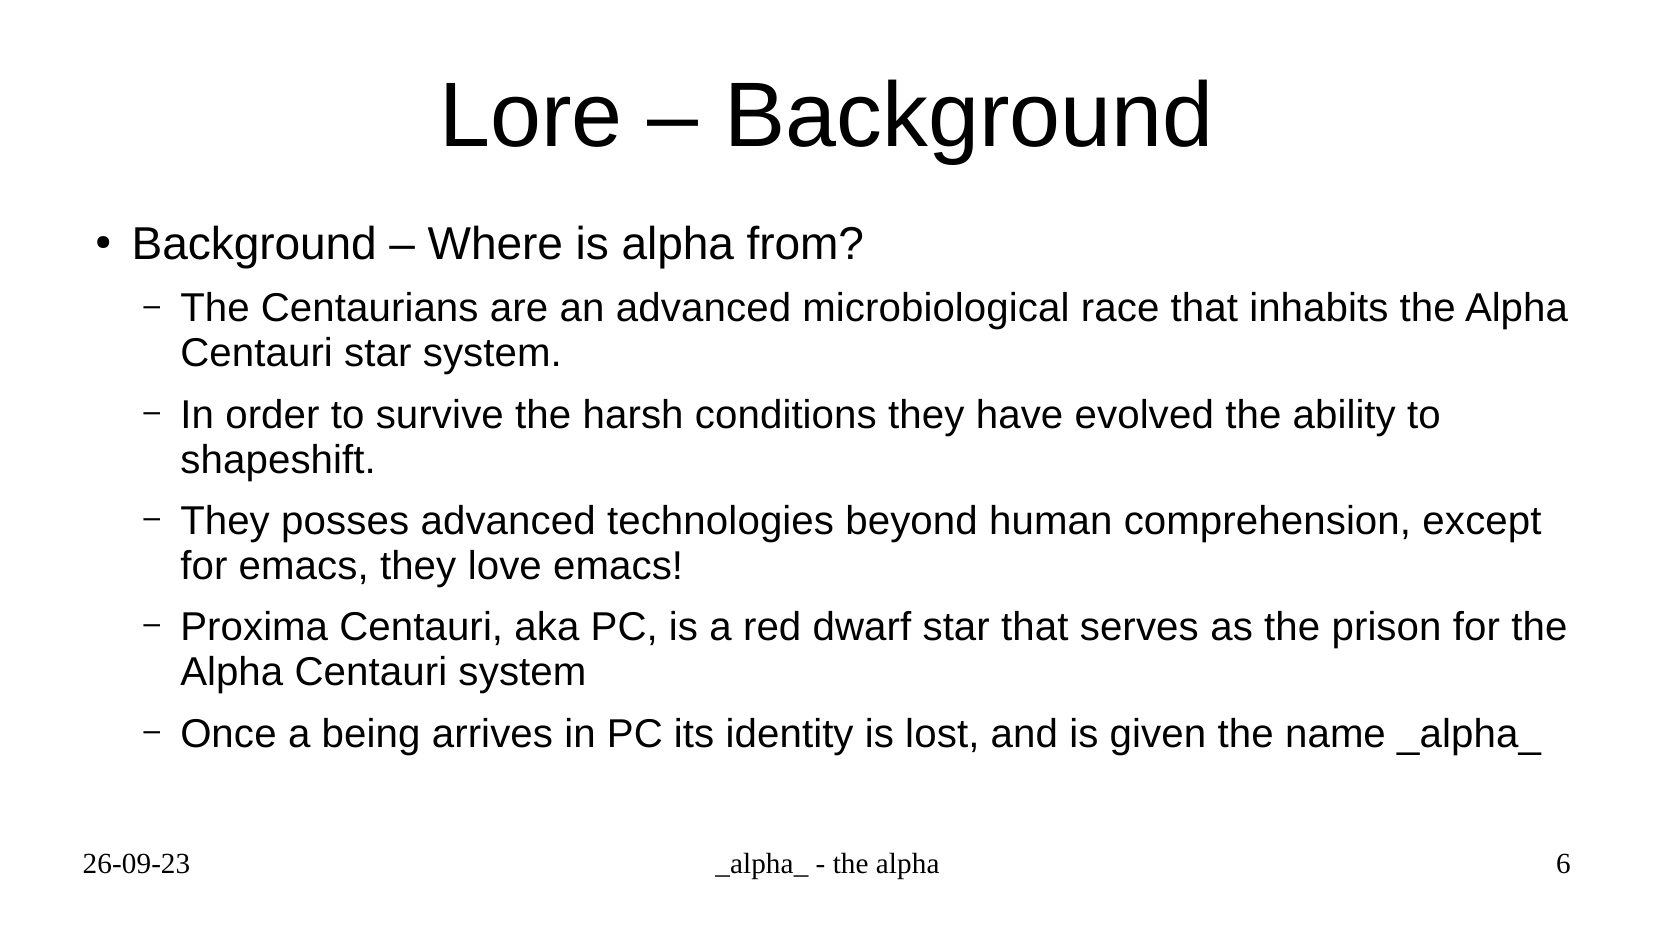

# Lore – Background
Background – Where is alpha from?
The Centaurians are an advanced microbiological race that inhabits the Alpha Centauri star system.
In order to survive the harsh conditions they have evolved the ability to shapeshift.
They posses advanced technologies beyond human comprehension, except for emacs, they love emacs!
Proxima Centauri, aka PC, is a red dwarf star that serves as the prison for the Alpha Centauri system
Once a being arrives in PC its identity is lost, and is given the name _alpha_
_alpha_ - the alpha
6